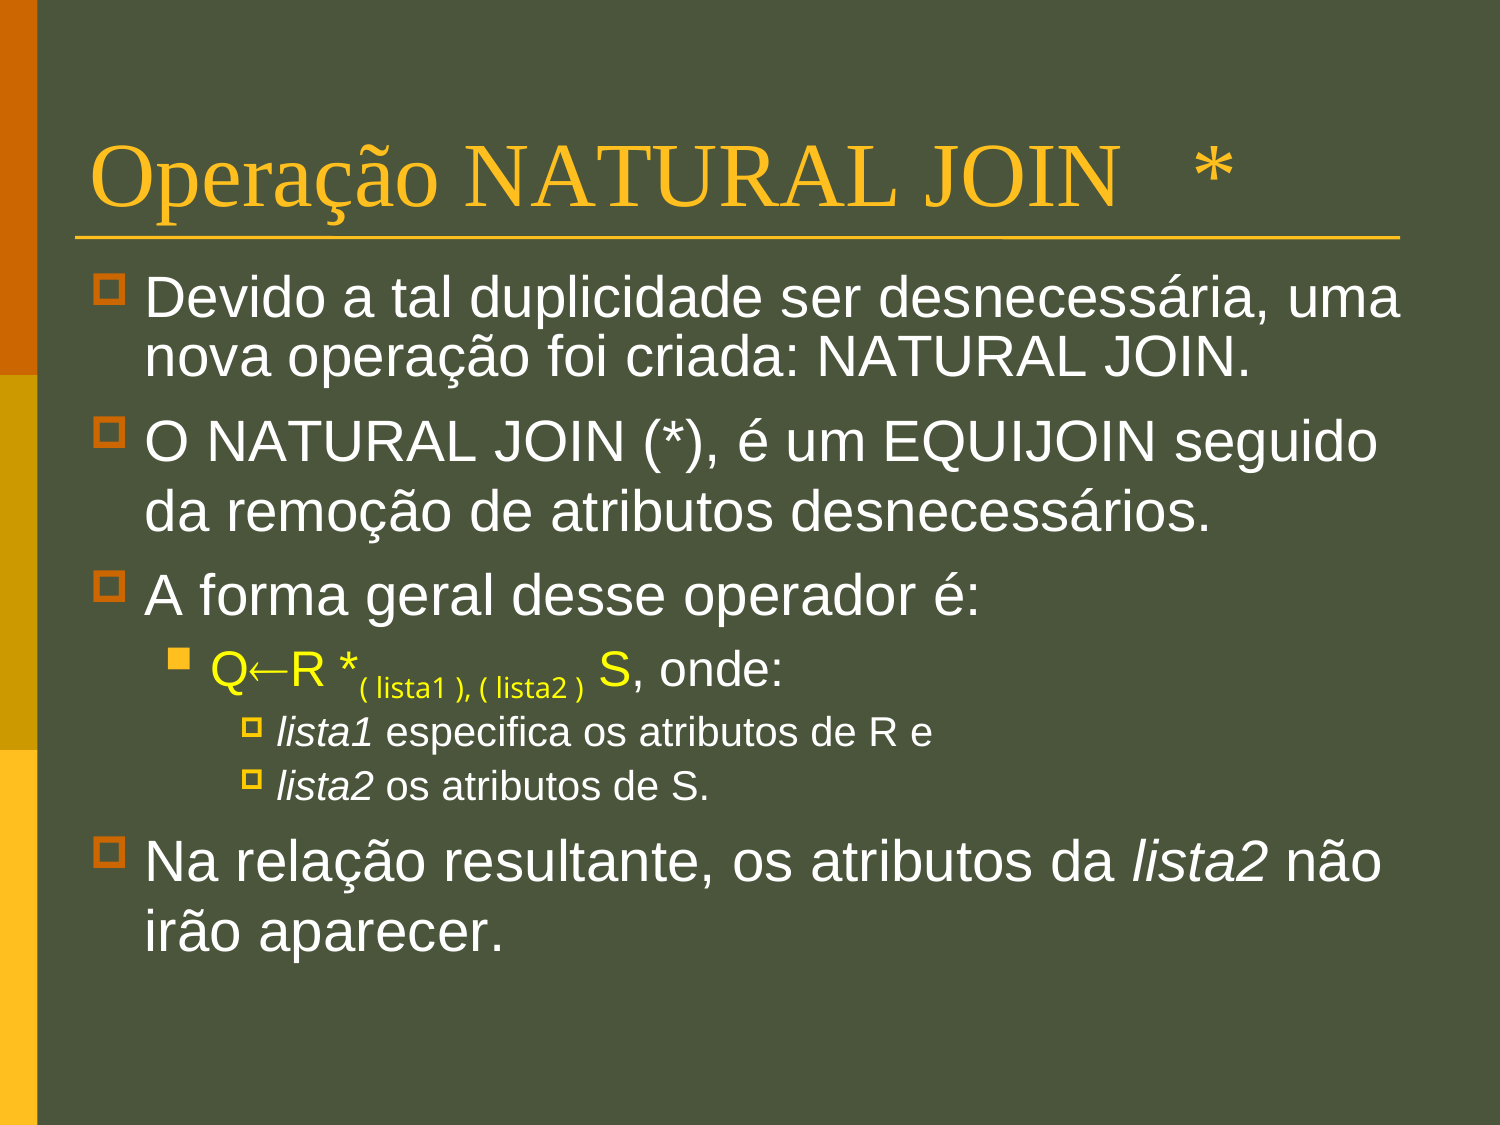

# Operação NATURAL JOIN *
Devido a tal duplicidade ser desnecessária, uma nova operação foi criada: NATURAL JOIN.
O NATURAL JOIN (*), é um EQUIJOIN seguido da remoção de atributos desnecessários.
A forma geral desse operador é:
QR *( lista1 ), ( lista2 ) S, onde:
lista1 especifica os atributos de R e
lista2 os atributos de S.
Na relação resultante, os atributos da lista2 não irão aparecer.